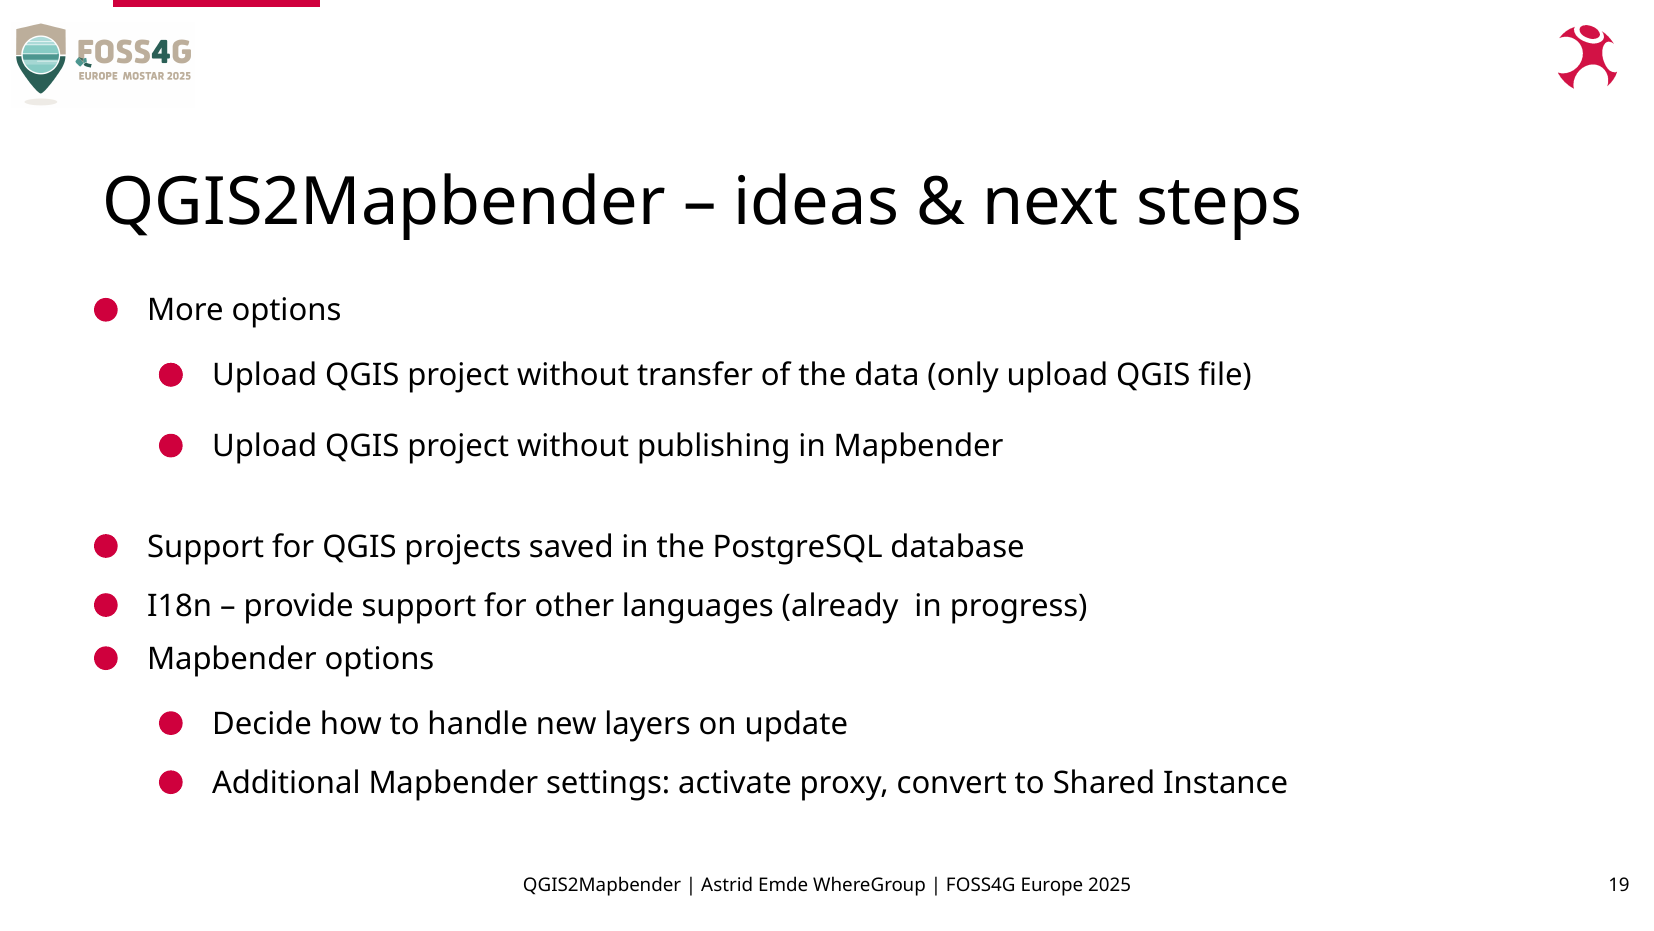

QGIS2Mapbender – ideas & next steps
More options
Upload QGIS project without transfer of the data (only upload QGIS file)
Upload QGIS project without publishing in Mapbender
Support for QGIS projects saved in the PostgreSQL database
I18n – provide support for other languages (already in progress)
Mapbender options
Decide how to handle new layers on update
Additional Mapbender settings: activate proxy, convert to Shared Instance
QGIS2Mapbender | Astrid Emde WhereGroup | FOSS4G Europe 2025
19